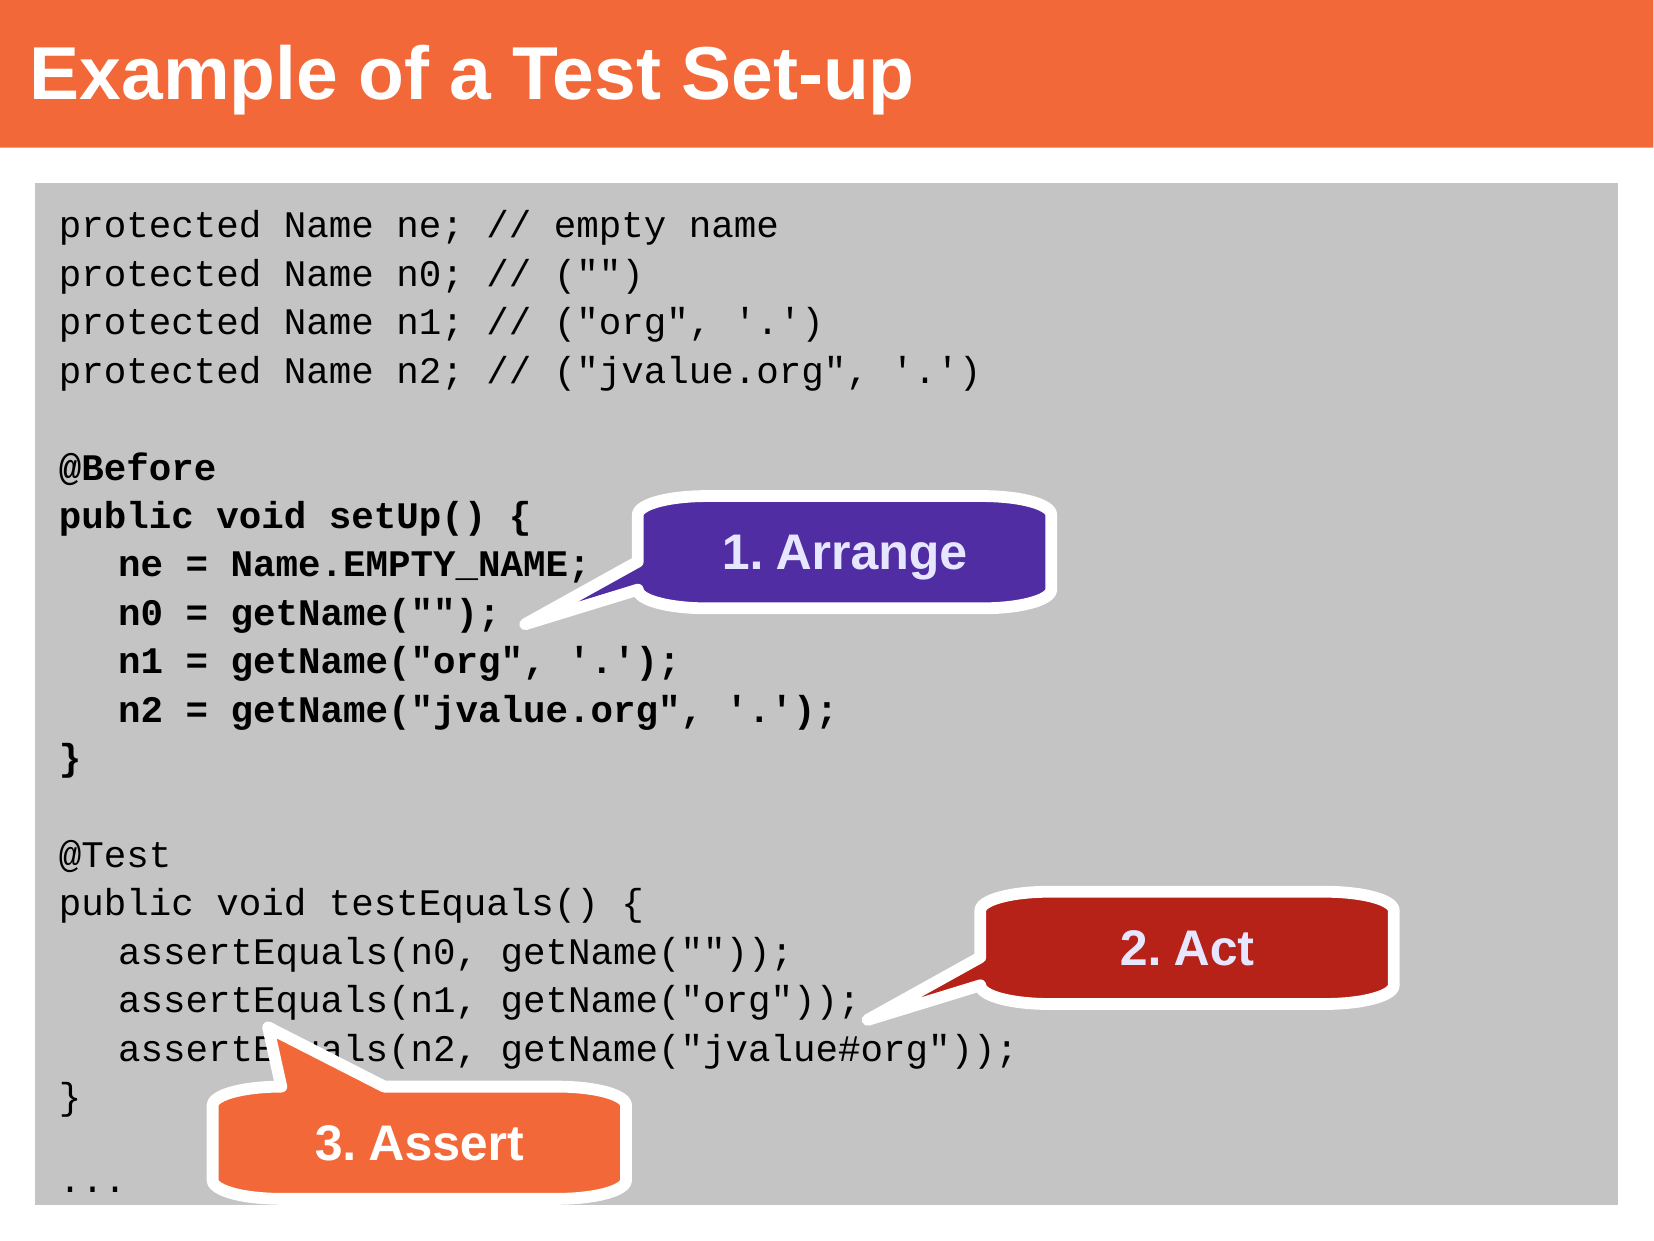

# Example of a Test Set-up
protected Name ne; // empty name
protected Name n0; // ("")
protected Name n1; // ("org", '.')
protected Name n2; // ("jvalue.org", '.')
@Before
public void setUp() {
	ne = Name.EMPTY_NAME;
	n0 = getName("");
	n1 = getName("org", '.');
	n2 = getName("jvalue.org", '.');
}
@Test
public void testEquals() {
	assertEquals(n0, getName(""));
	assertEquals(n1, getName("org"));
	assertEquals(n2, getName("jvalue#org"));
}
...
1. Arrange
2. Act
3. Assert
Advanced Design and Programming
17
© 2018 Dirk Riehle - Some Rights Reserved